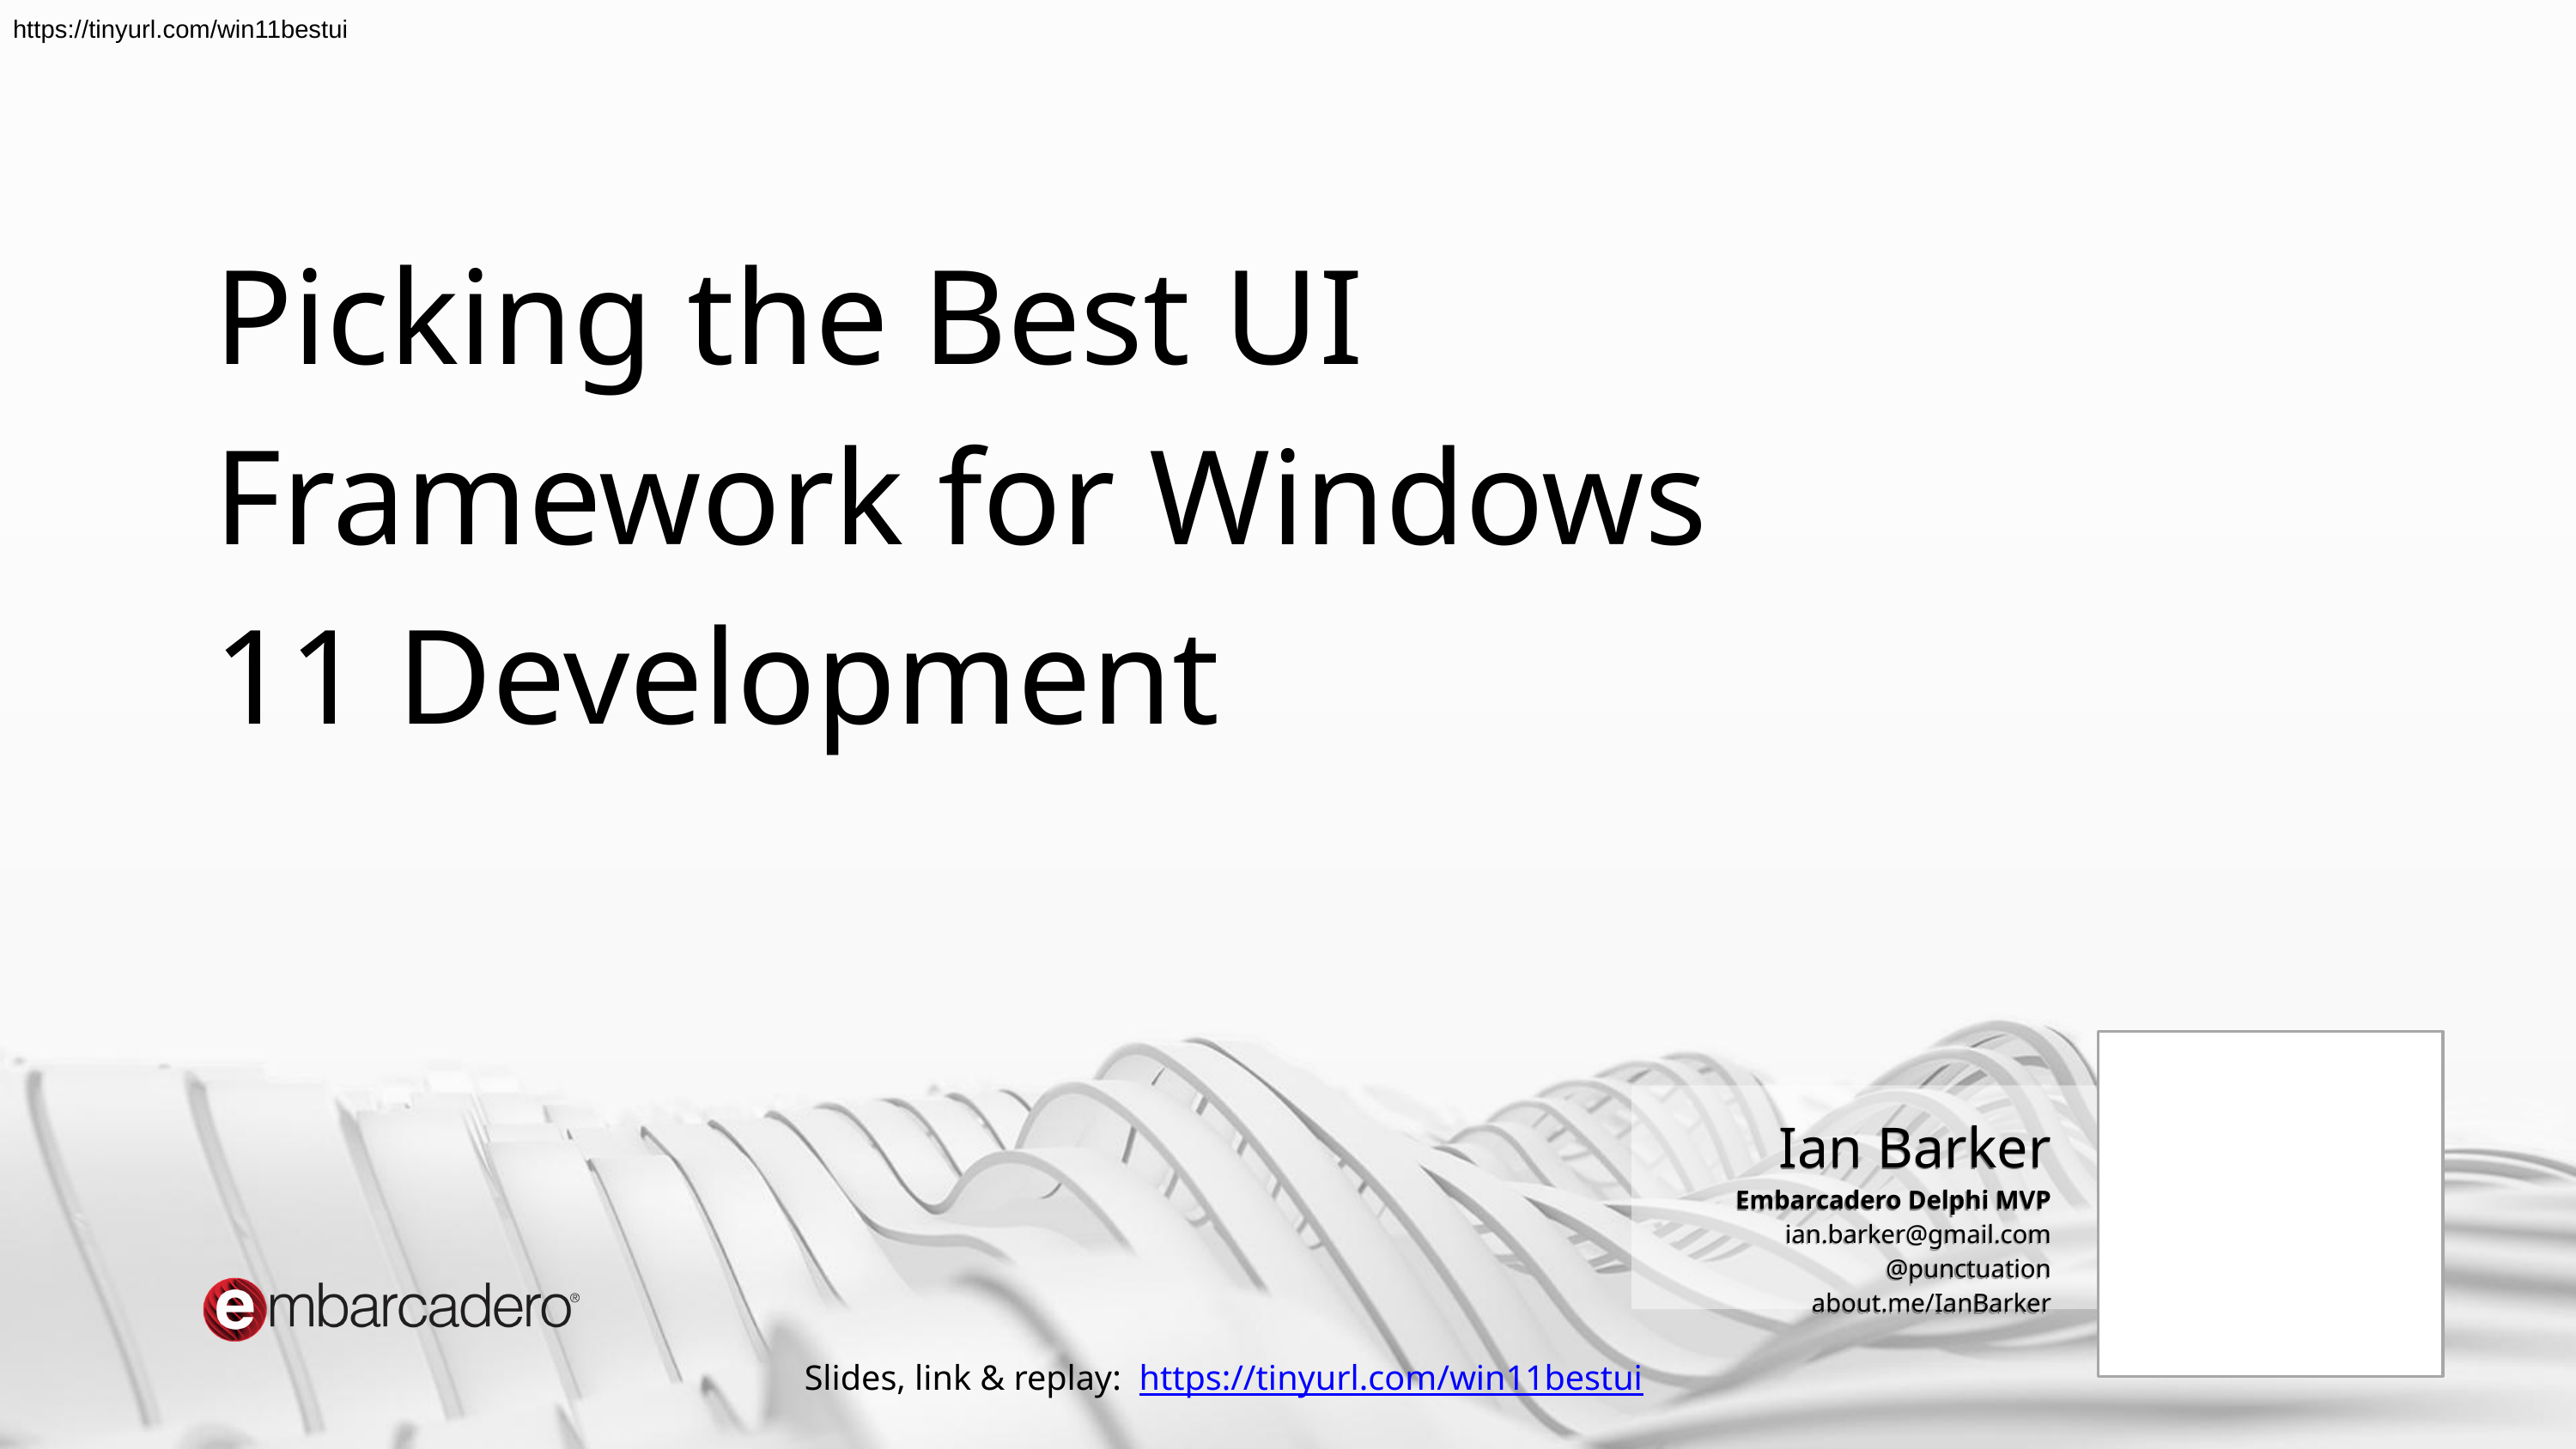

https://tinyurl.com/win11bestui
Picking the Best UI Framework for Windows 11 Development
Ian Barker
Embarcadero Delphi MVP
ian.barker@gmail.com
@punctuation about.me/IanBarker
Slides, link & replay: https://tinyurl.com/win11bestui